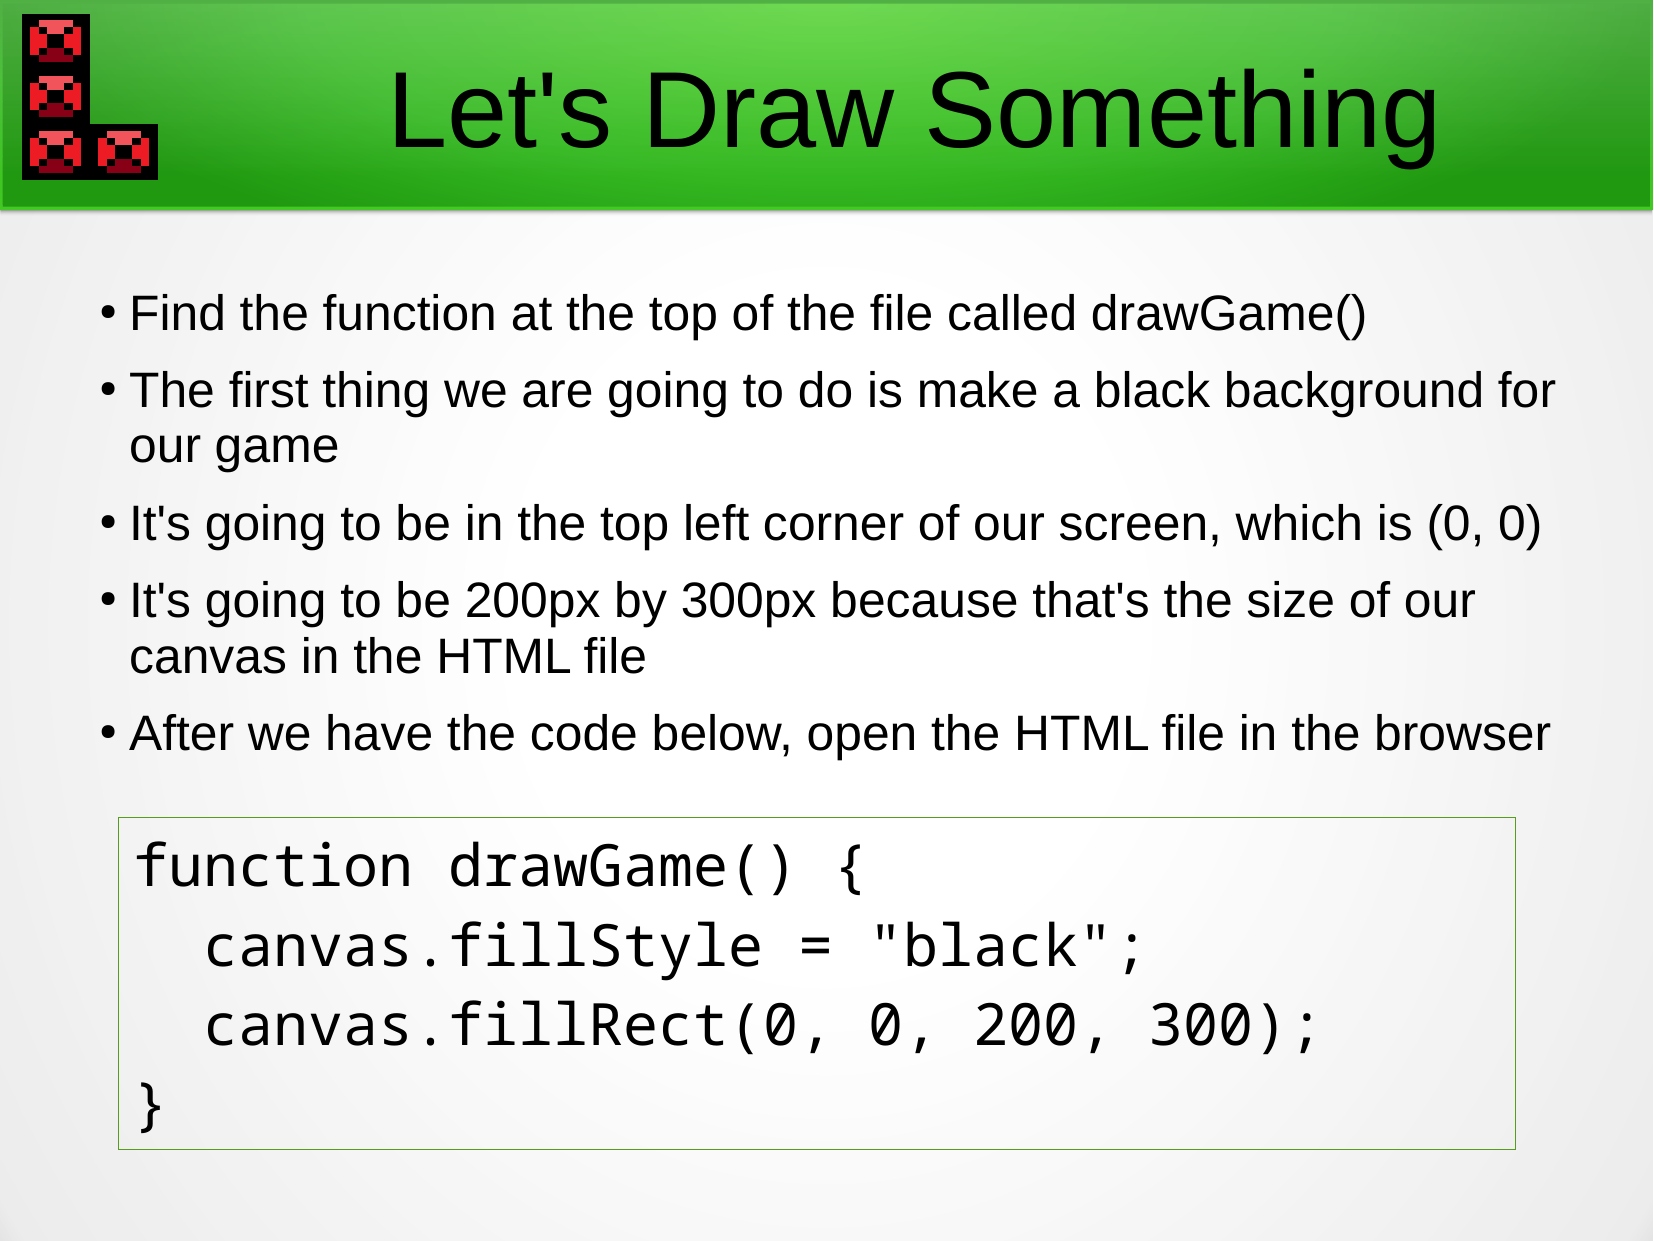

# Let's Draw Something
Find the function at the top of the file called drawGame()
The first thing we are going to do is make a black background for our game
It's going to be in the top left corner of our screen, which is (0, 0)
It's going to be 200px by 300px because that's the size of our canvas in the HTML file
After we have the code below, open the HTML file in the browser
function drawGame() {
 canvas.fillStyle = "black";
 canvas.fillRect(0, 0, 200, 300);
}